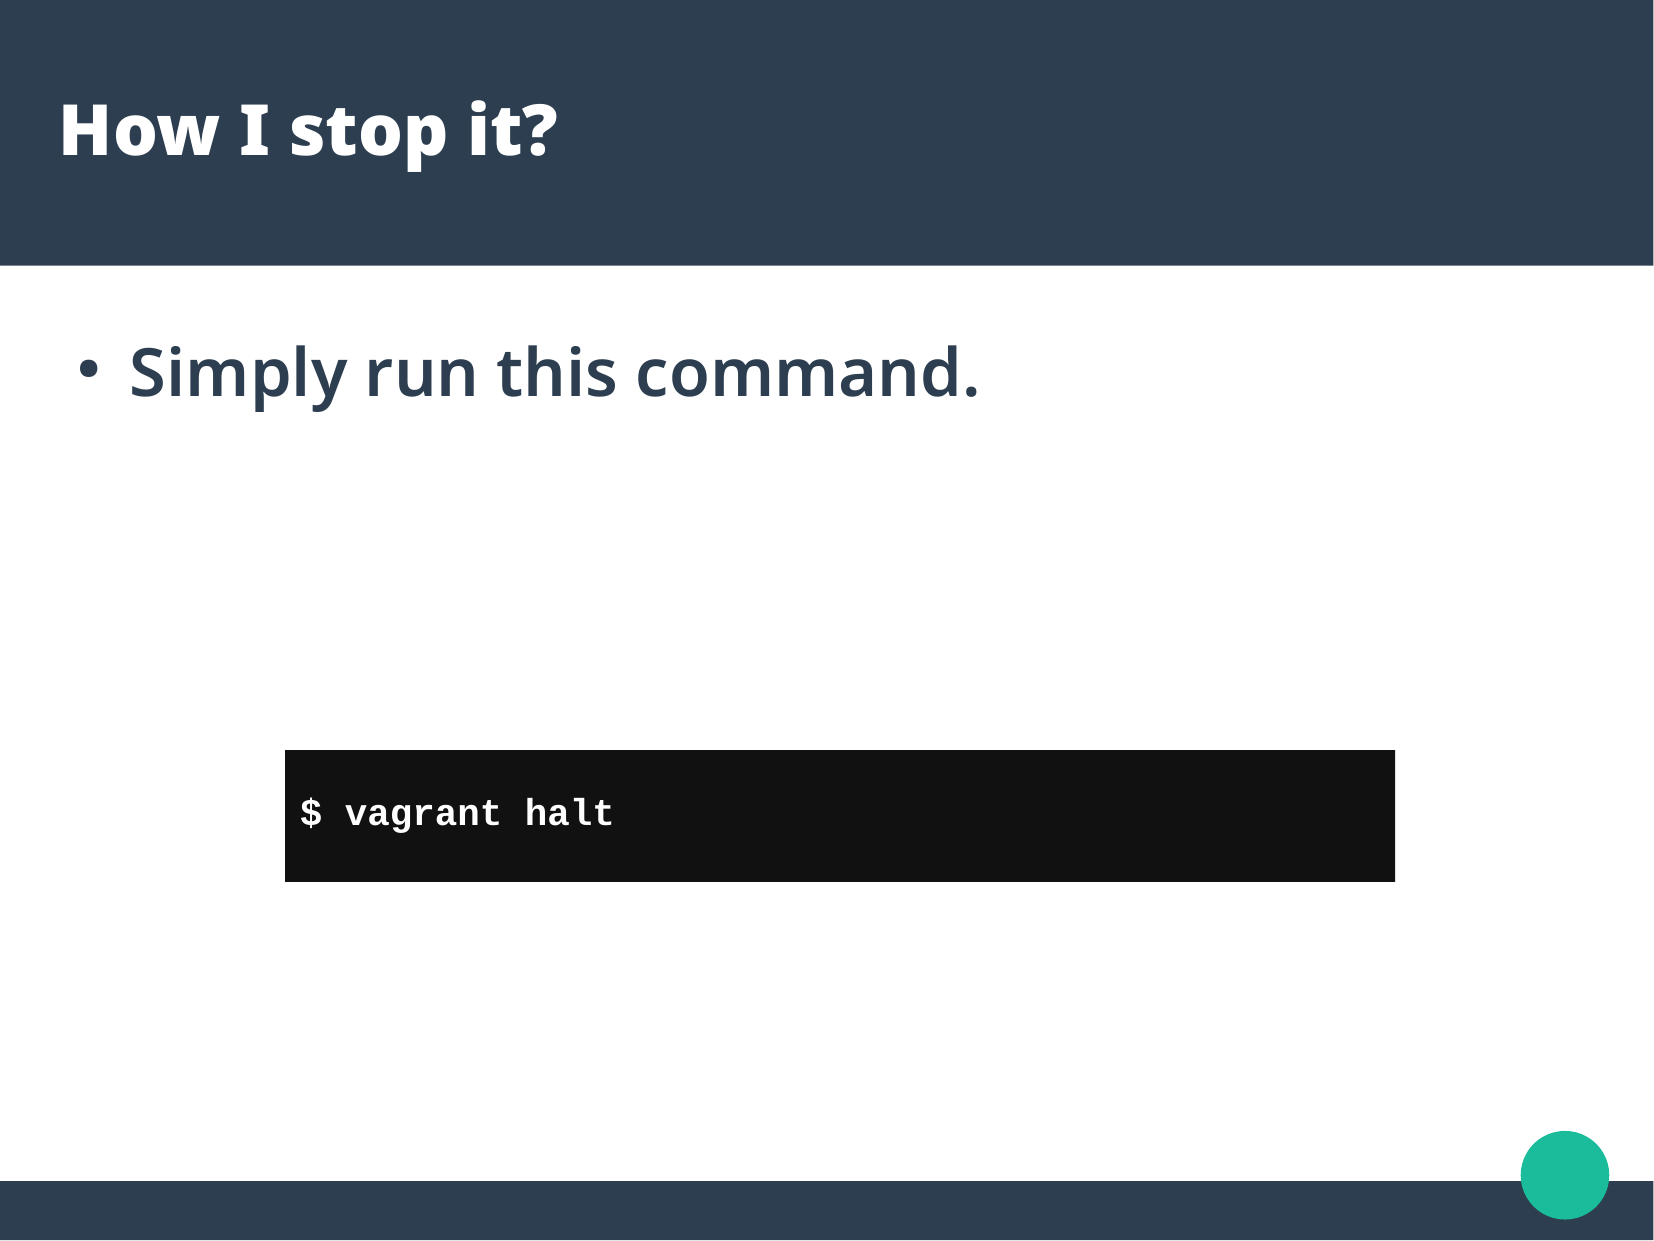

# How I stop it?
Simply run this command.
$ vagrant halt